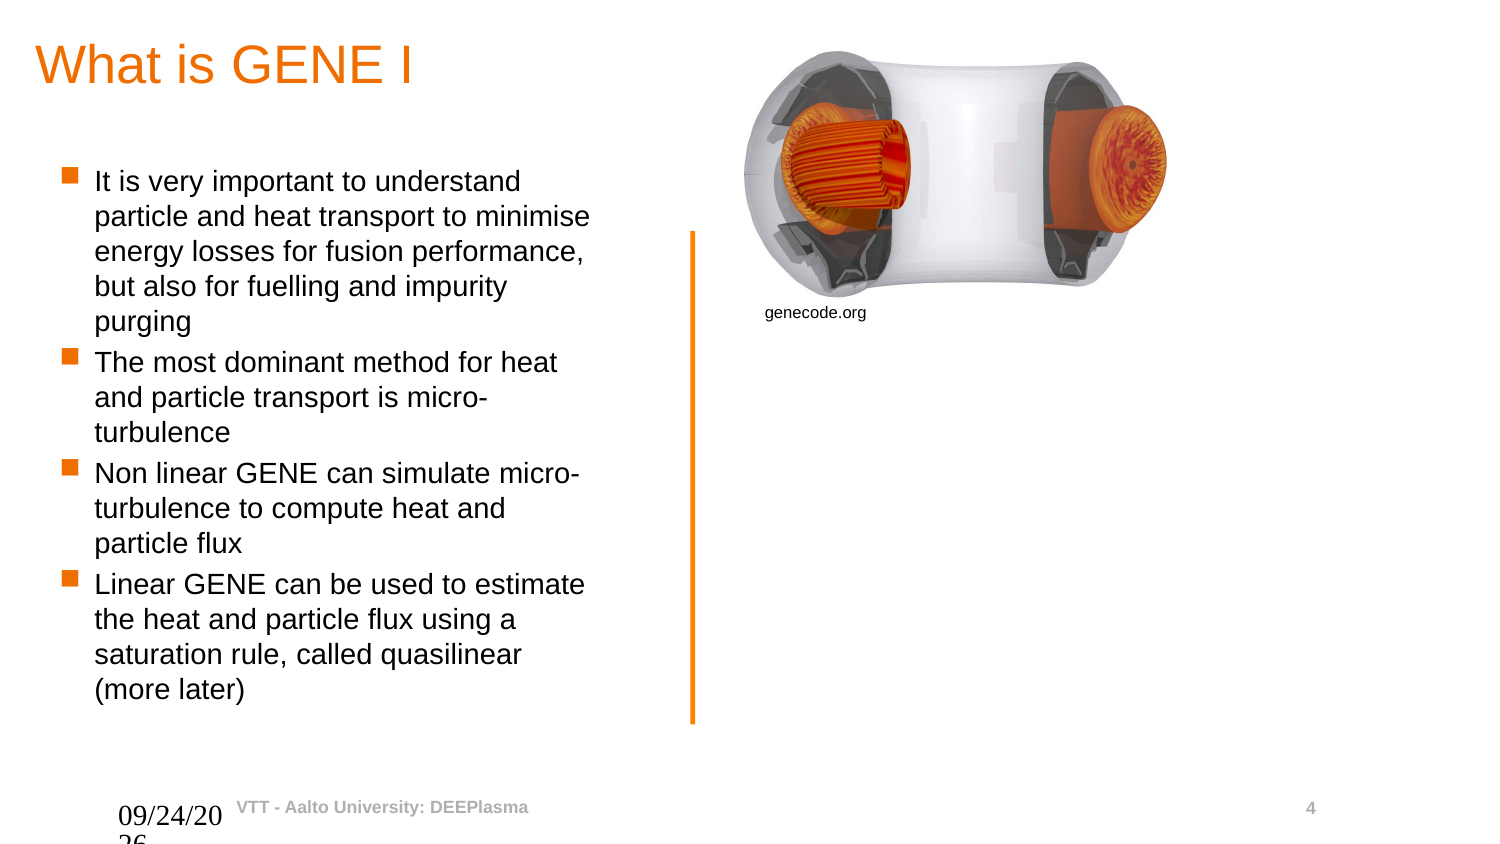

What is GENE I
# It is very important to understand particle and heat transport to minimise energy losses for fusion performance, but also for fuelling and impurity purging
The most dominant method for heat and particle transport is micro-turbulence
Non linear GENE can simulate micro-turbulence to compute heat and particle flux
Linear GENE can be used to estimate the heat and particle flux using a saturation rule, called quasilinear (more later)
genecode.org
VTT - Aalto University: DEEPlasma
4